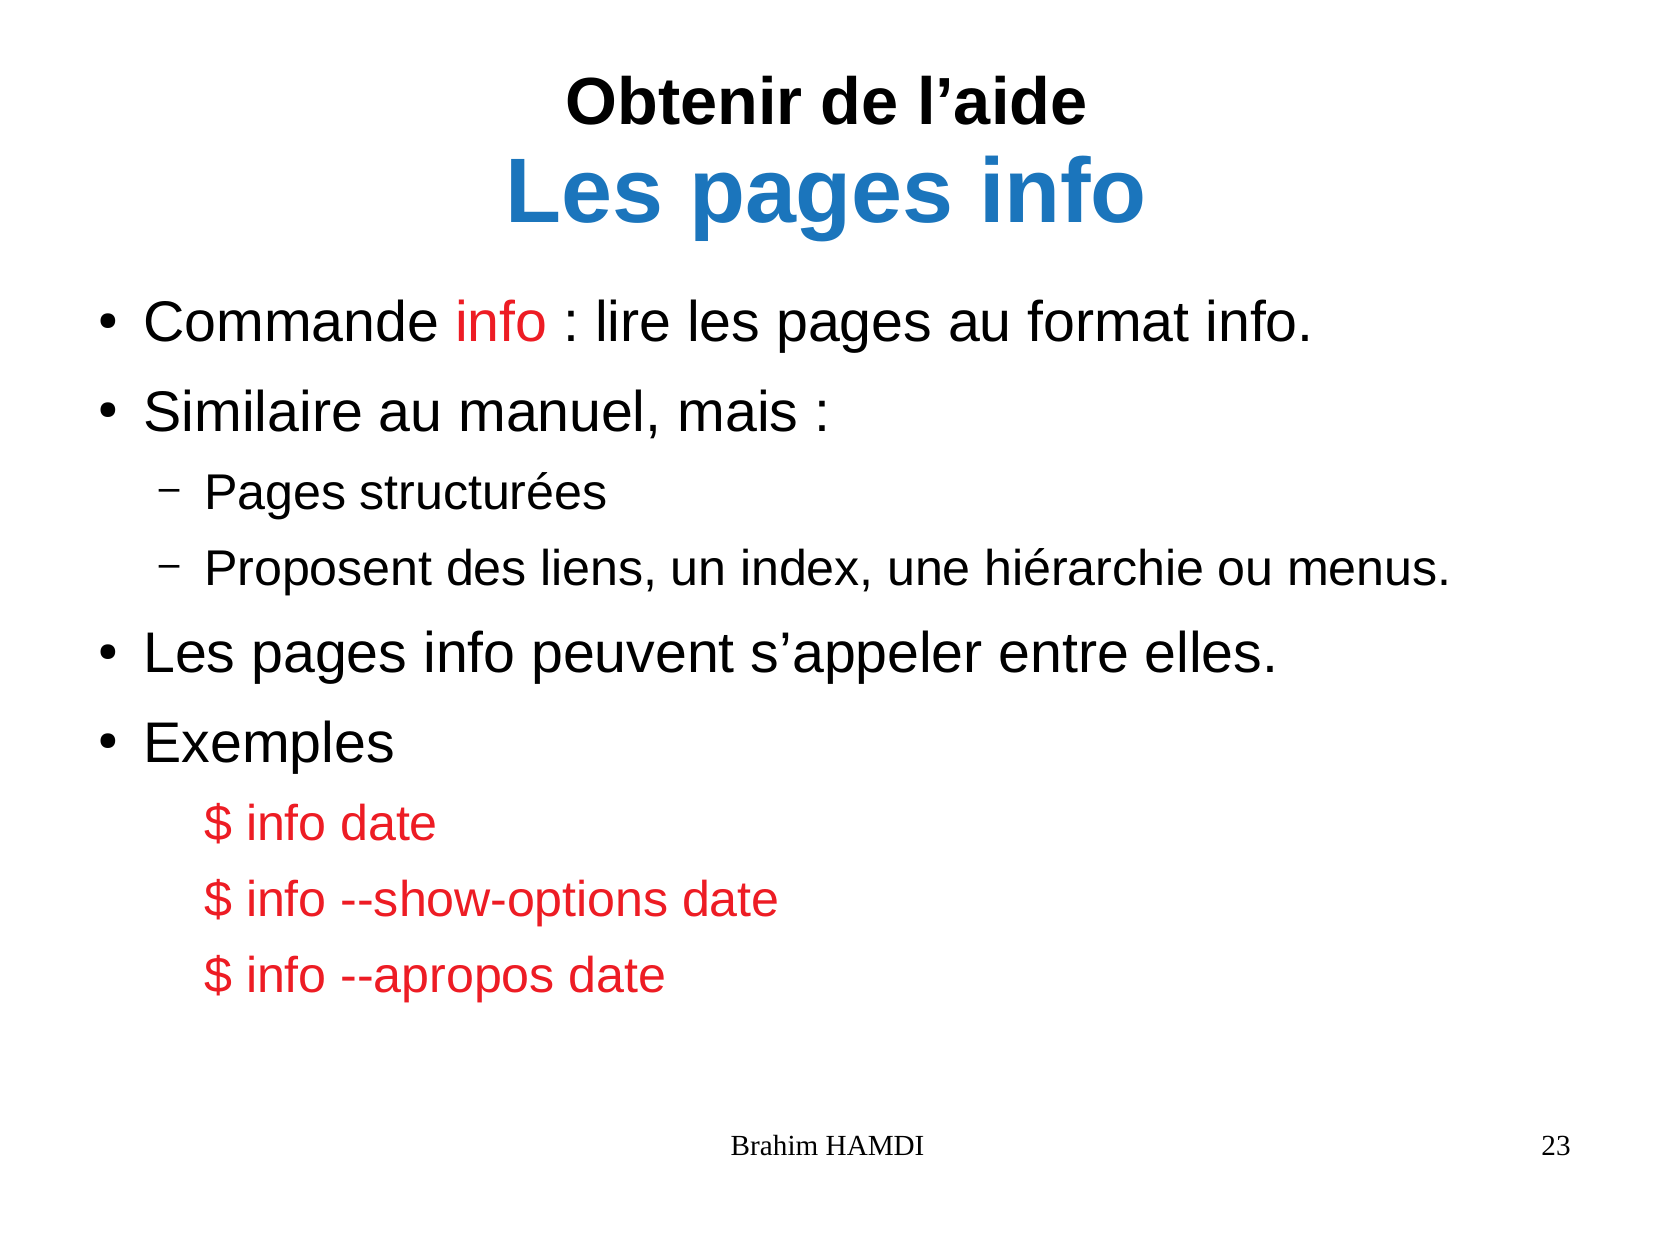

# Obtenir de l’aide Les pages info
Commande info : lire les pages au format info.
Similaire au manuel, mais :
Pages structurées
Proposent des liens, un index, une hiérarchie ou menus.
Les pages info peuvent s’appeler entre elles.
Exemples
$ info date
$ info --show-options date
$ info --apropos date
Brahim HAMDI
23